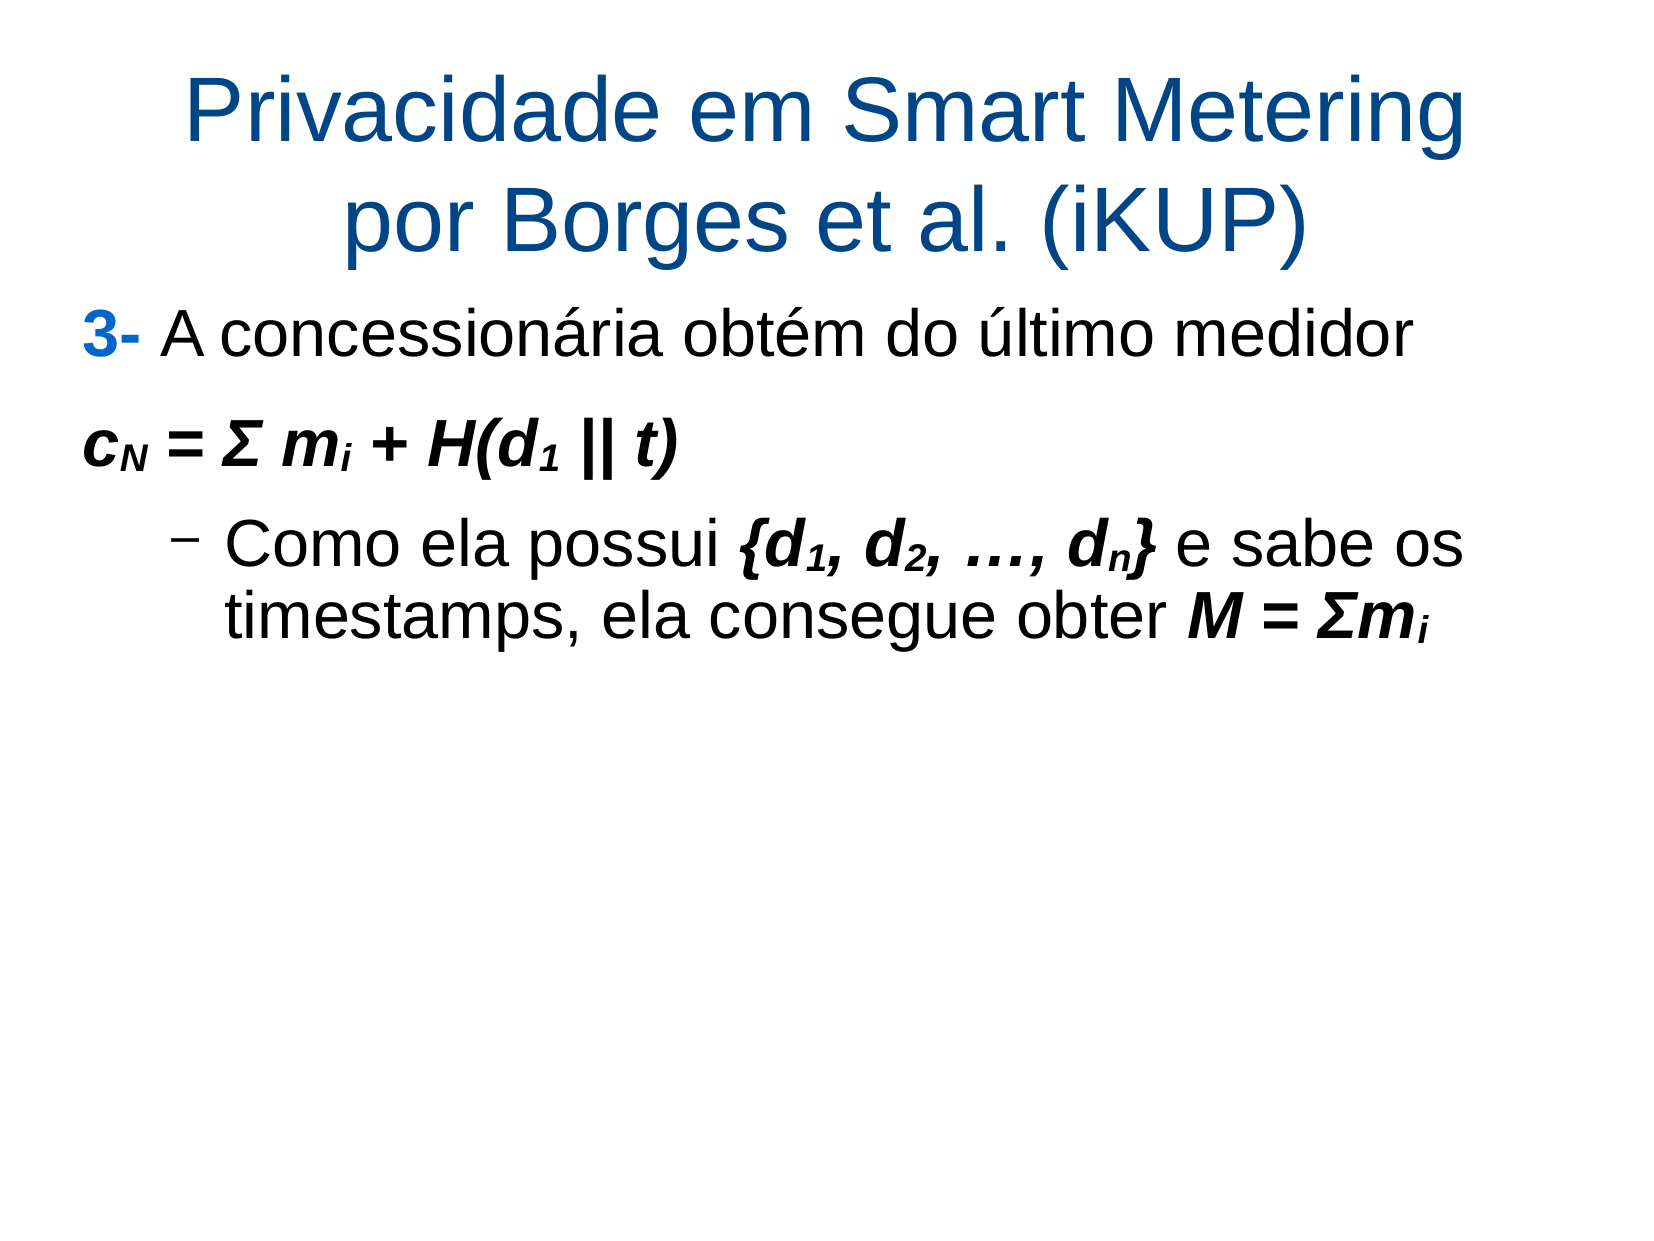

# Privacidade em Smart Metering por Borges et al. (iKUP)
3- A concessionária obtém do último medidor
cN = Σ mi + H(d1 || t)
Como ela possui {d1, d2, …, dn} e sabe os timestamps, ela consegue obter M = Σmi